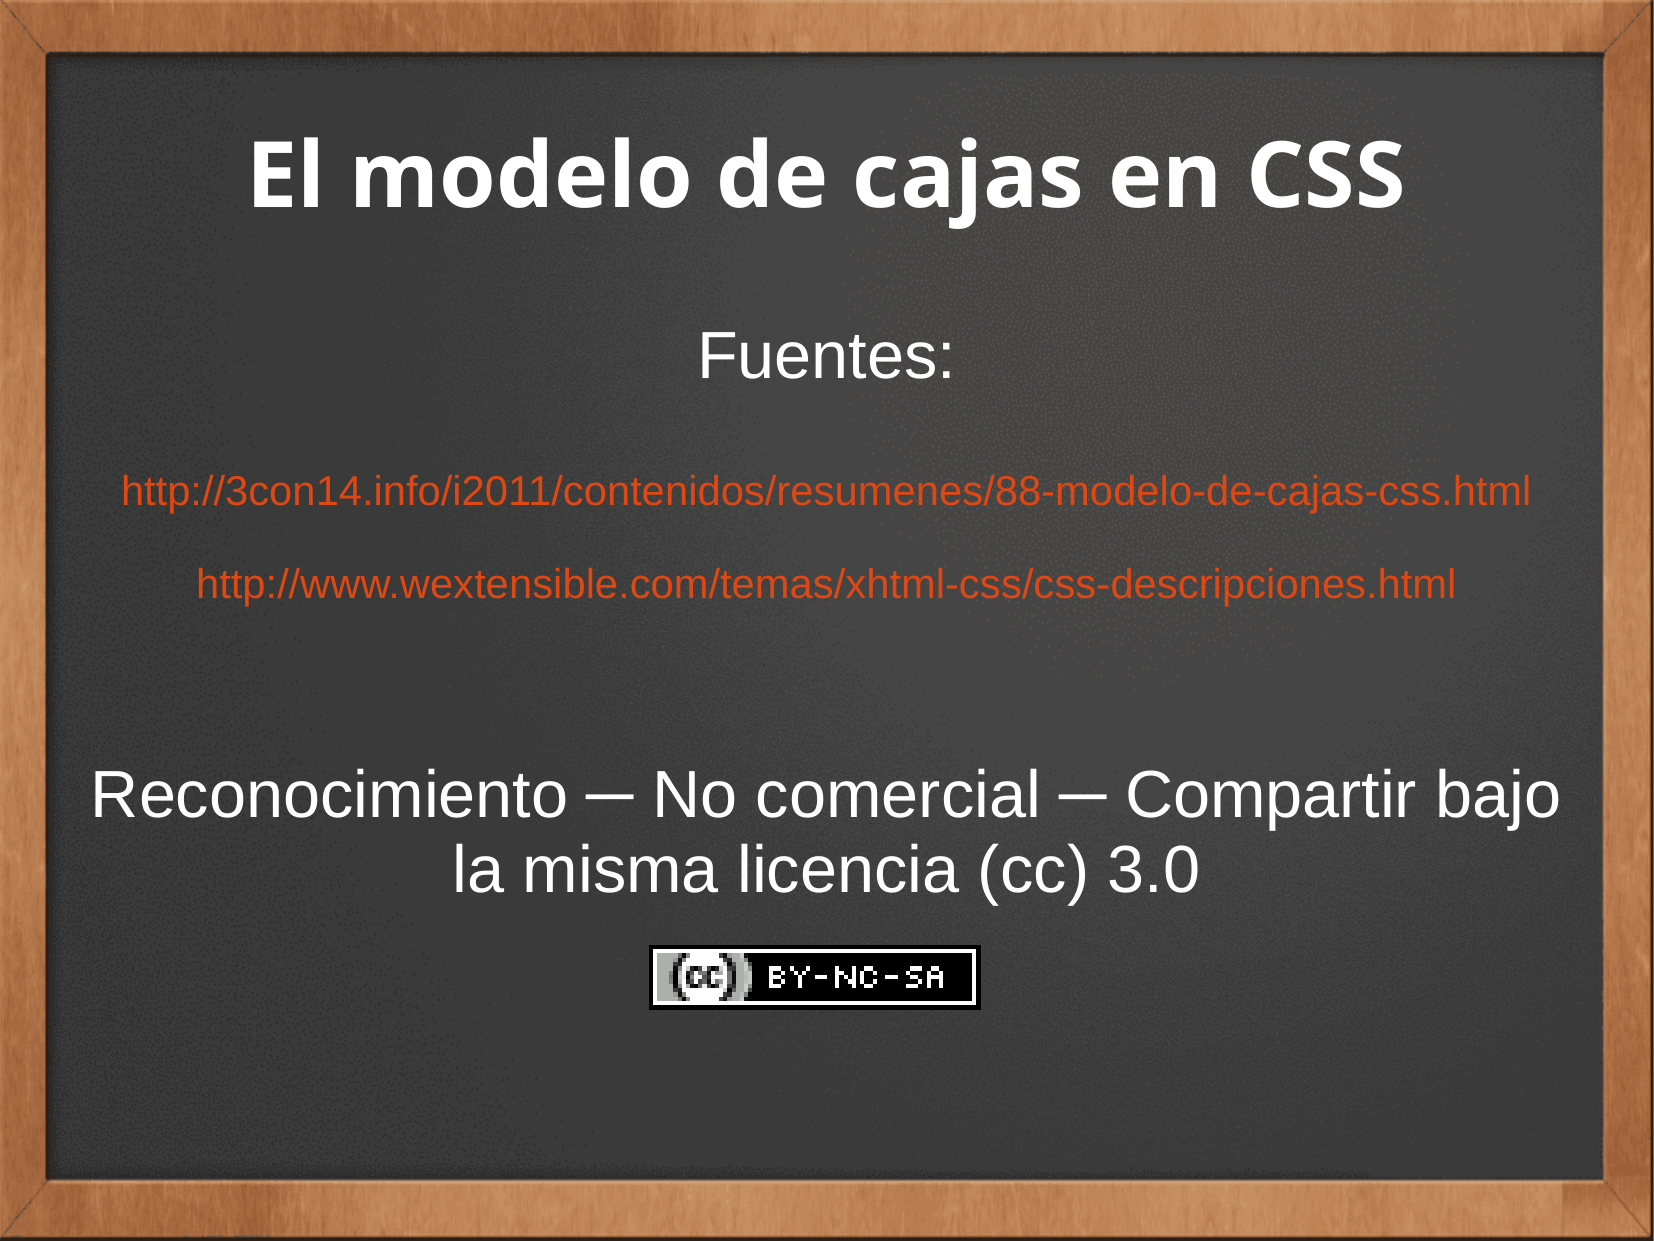

# El modelo de cajas en CSS
Fuentes:
http://3con14.info/i2011/contenidos/resumenes/88-modelo-de-cajas-css.html
http://www.wextensible.com/temas/xhtml-css/css-descripciones.html
Reconocimiento ─ No comercial ─ Compartir bajo la misma licencia (cc) 3.0